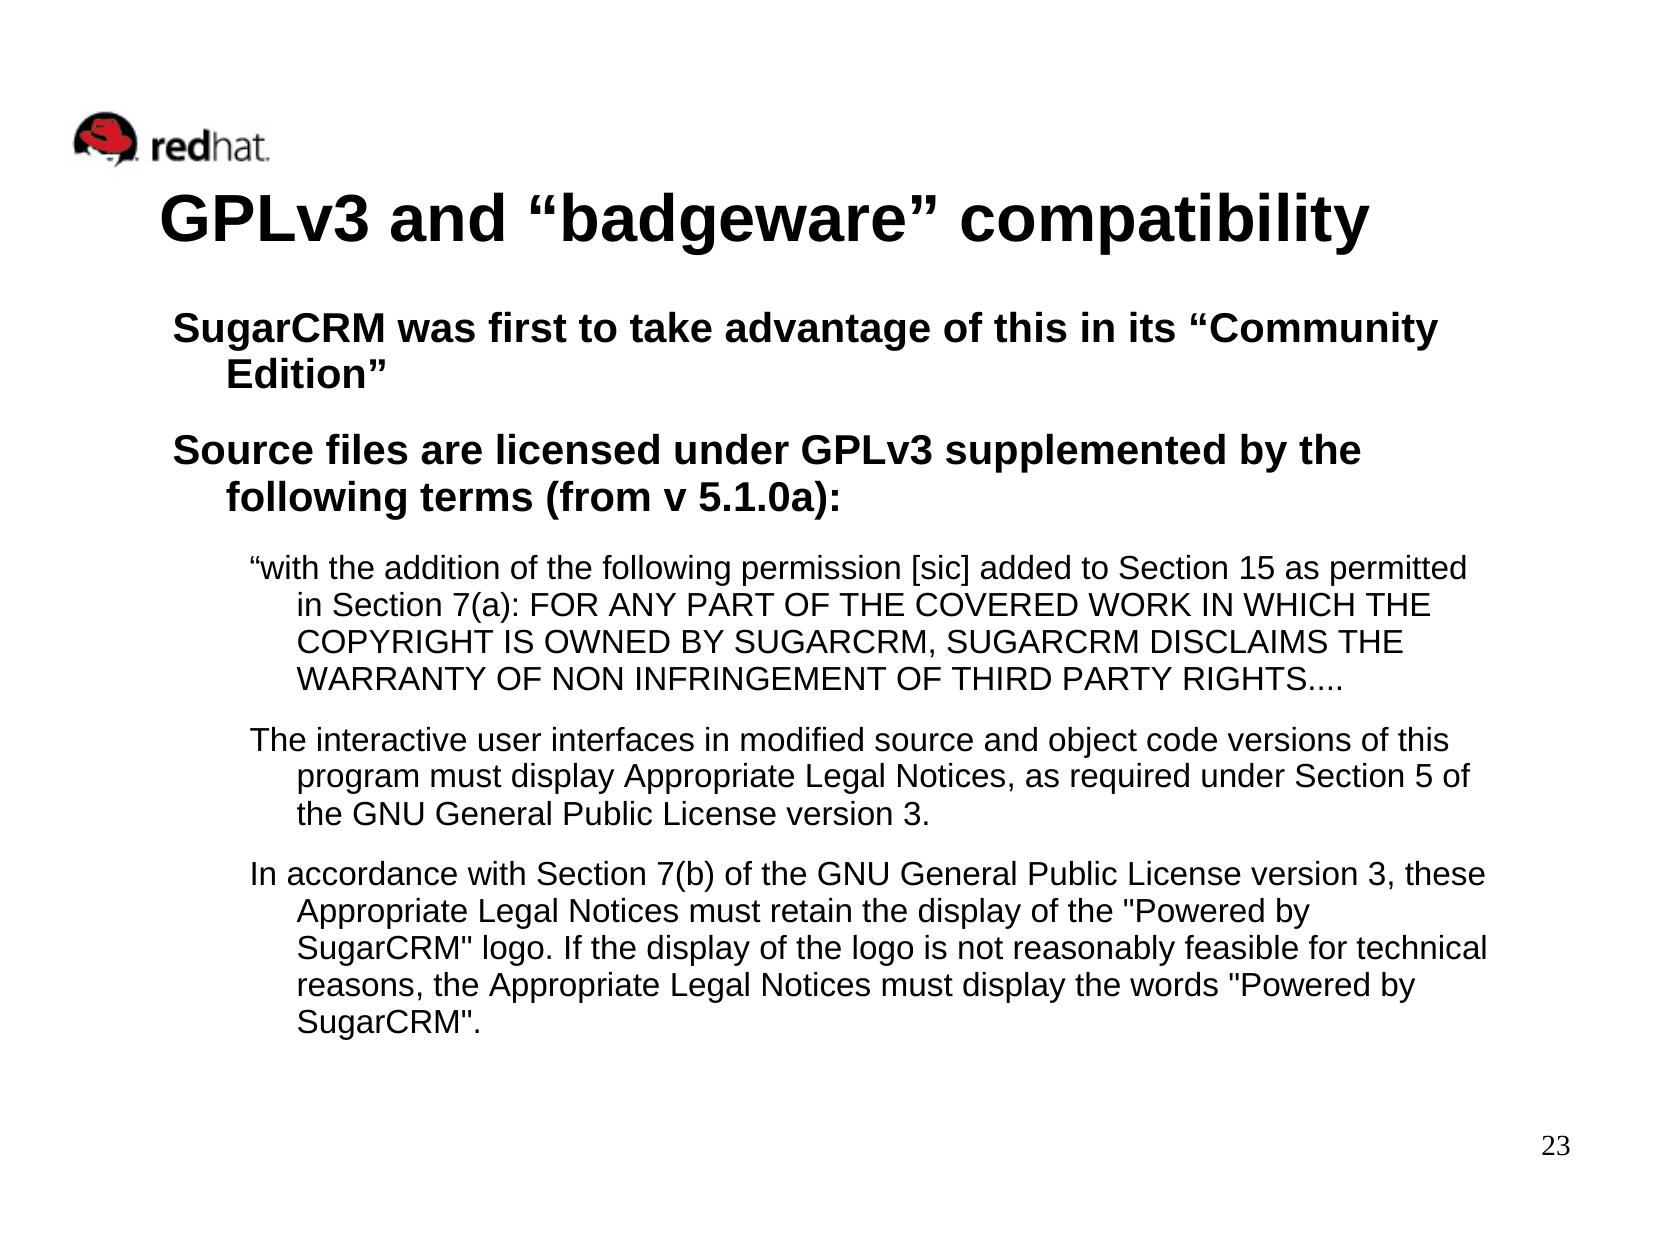

# GPLv3 and “badgeware” compatibility
SugarCRM was first to take advantage of this in its “Community Edition”
Source files are licensed under GPLv3 supplemented by the following terms (from v 5.1.0a):
“with the addition of the following permission [sic] added to Section 15 as permitted in Section 7(a): FOR ANY PART OF THE COVERED WORK IN WHICH THE COPYRIGHT IS OWNED BY SUGARCRM, SUGARCRM DISCLAIMS THE WARRANTY OF NON INFRINGEMENT OF THIRD PARTY RIGHTS....
The interactive user interfaces in modified source and object code versions of this program must display Appropriate Legal Notices, as required under Section 5 of the GNU General Public License version 3.
In accordance with Section 7(b) of the GNU General Public License version 3, these Appropriate Legal Notices must retain the display of the "Powered by SugarCRM" logo. If the display of the logo is not reasonably feasible for technical reasons, the Appropriate Legal Notices must display the words "Powered by SugarCRM".
23